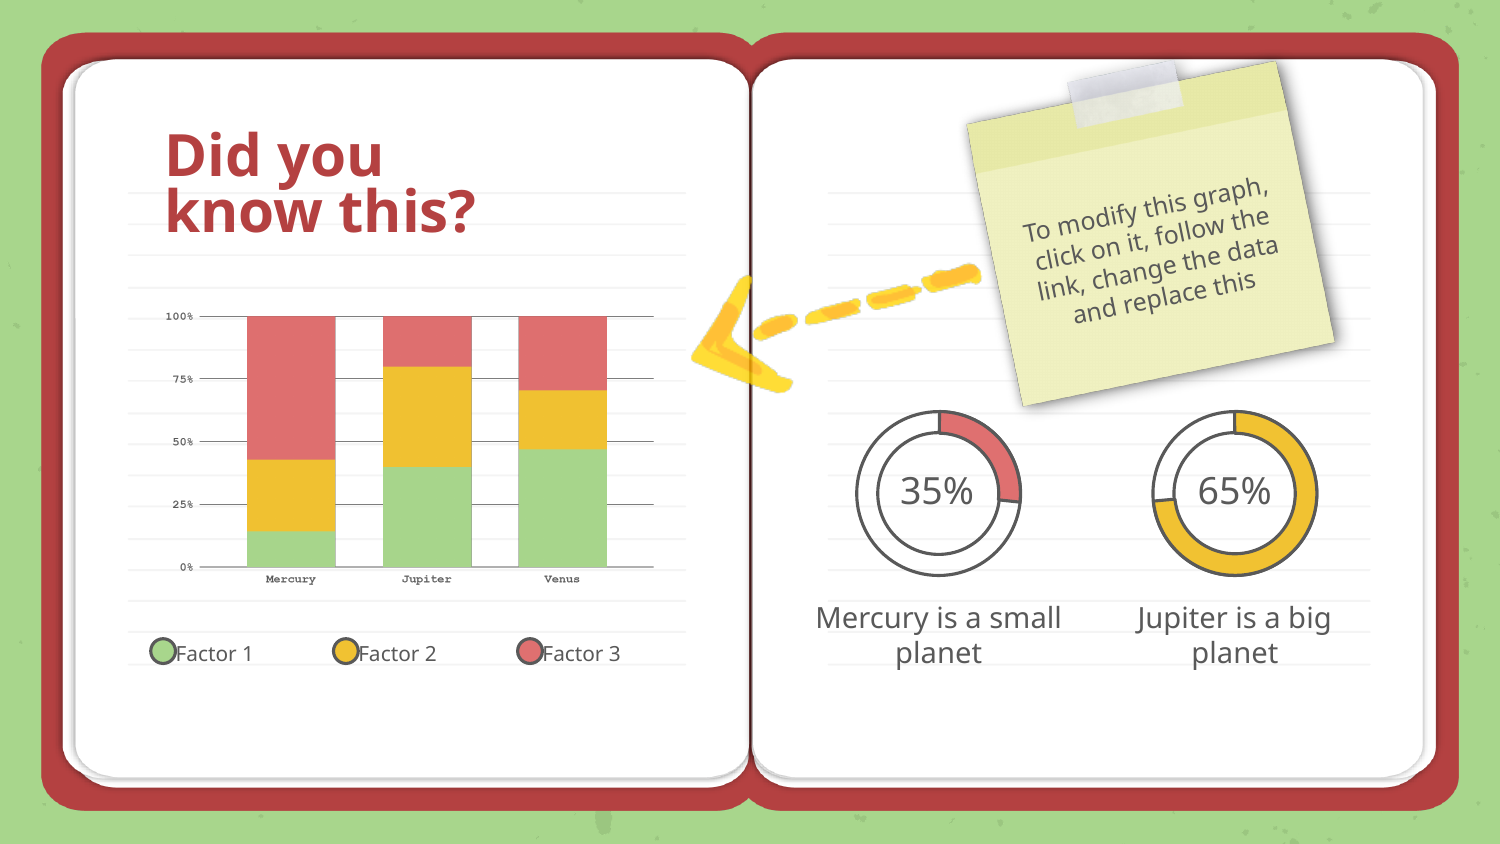

# Did you know this?
To modify this graph, click on it, follow the link, change the data and replace this
35%
65%
Mercury is a small planet
Jupiter is a big planet
Factor 1
Factor 2
Factor 3